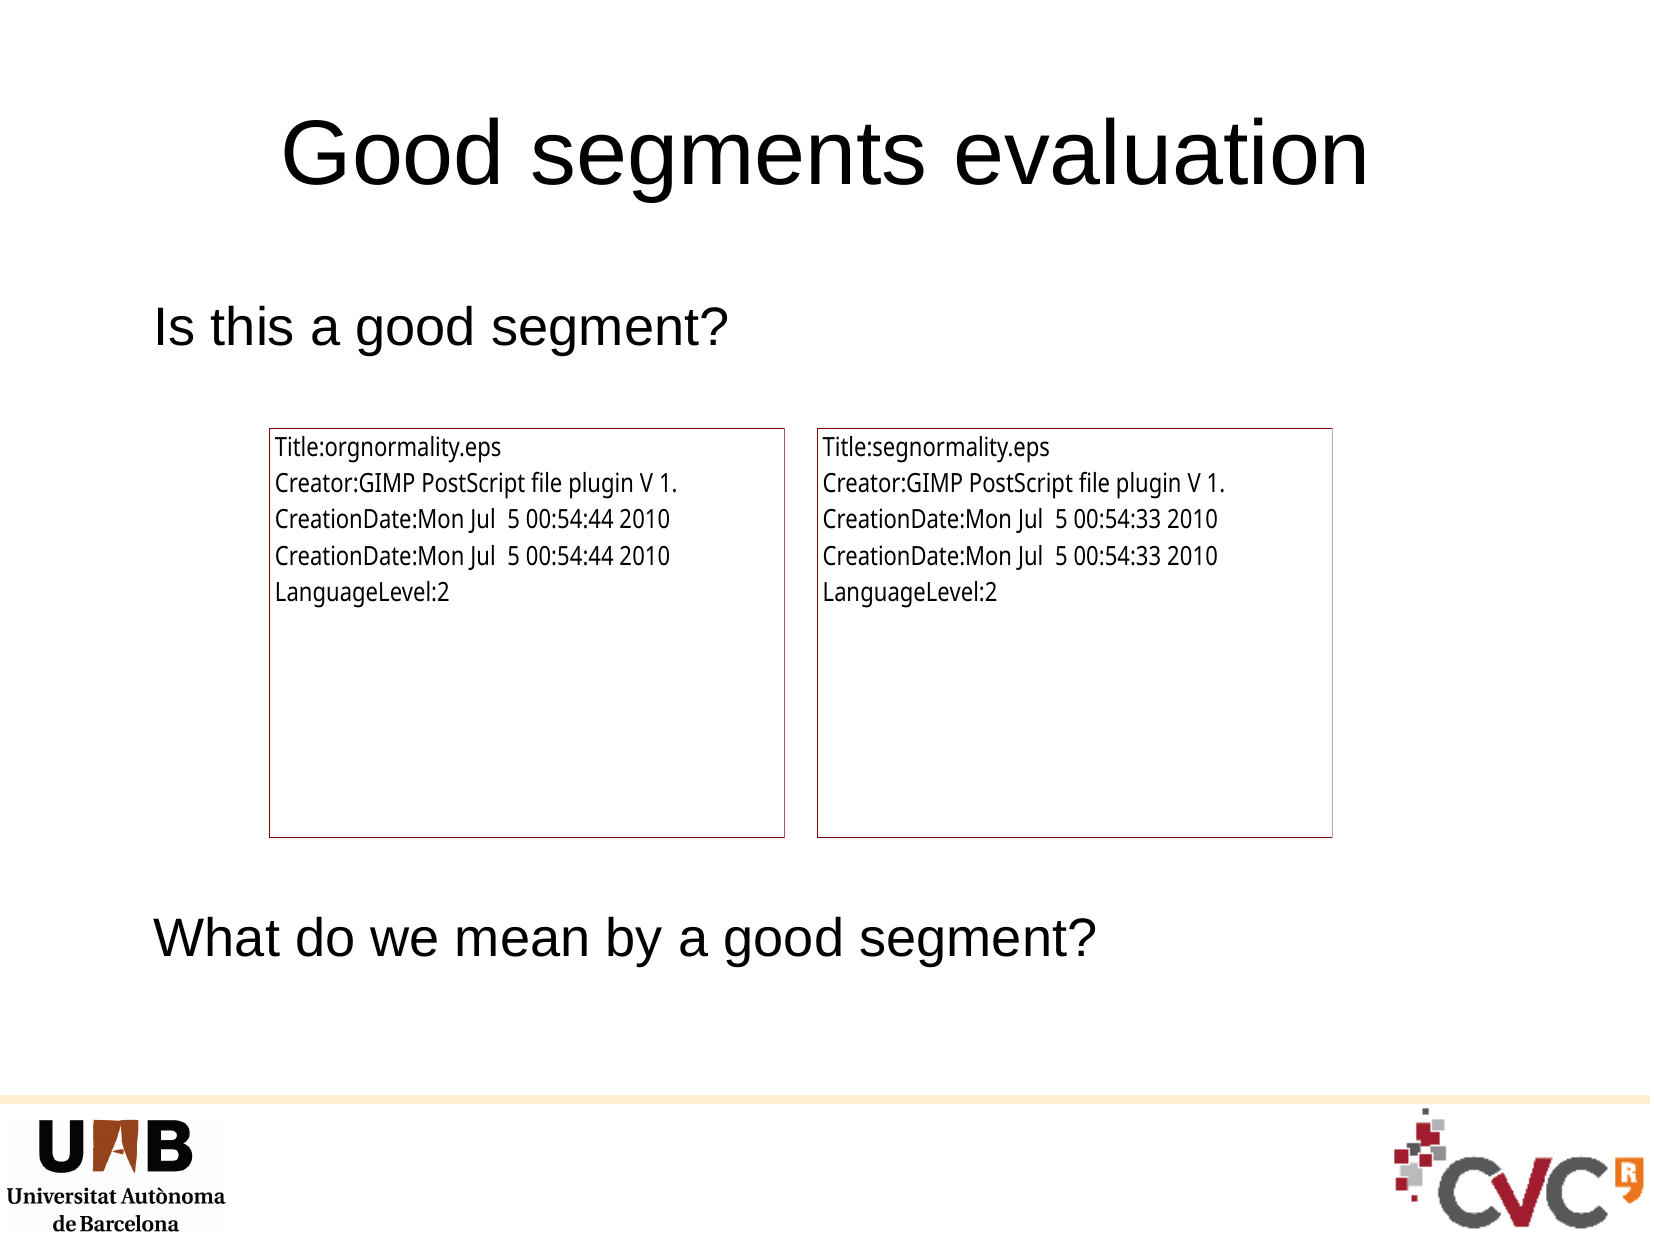

# Good segments evaluation
Is this a good segment?
What do we mean by a good segment?